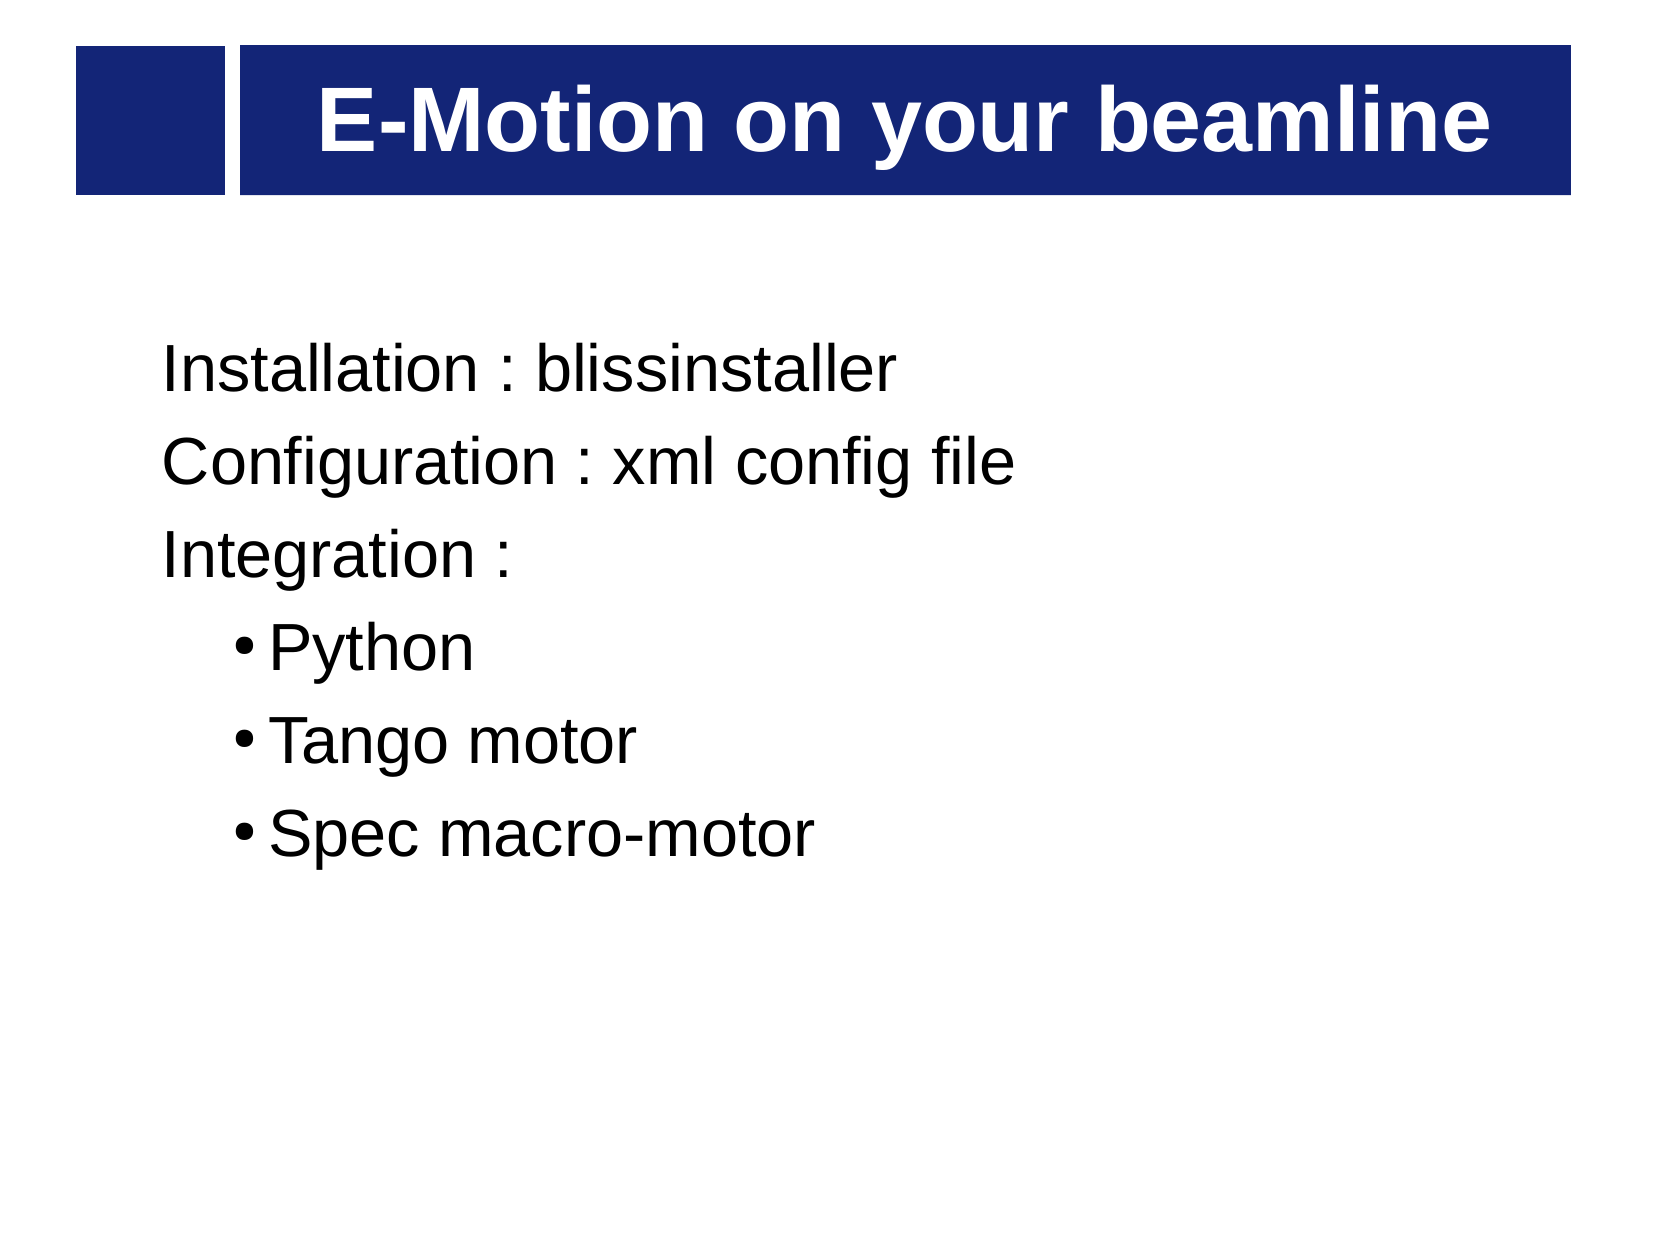

# E-Motion on your beamline
Installation : blissinstaller
Configuration : xml config file
Integration :
Python
Tango motor
Spec macro-motor